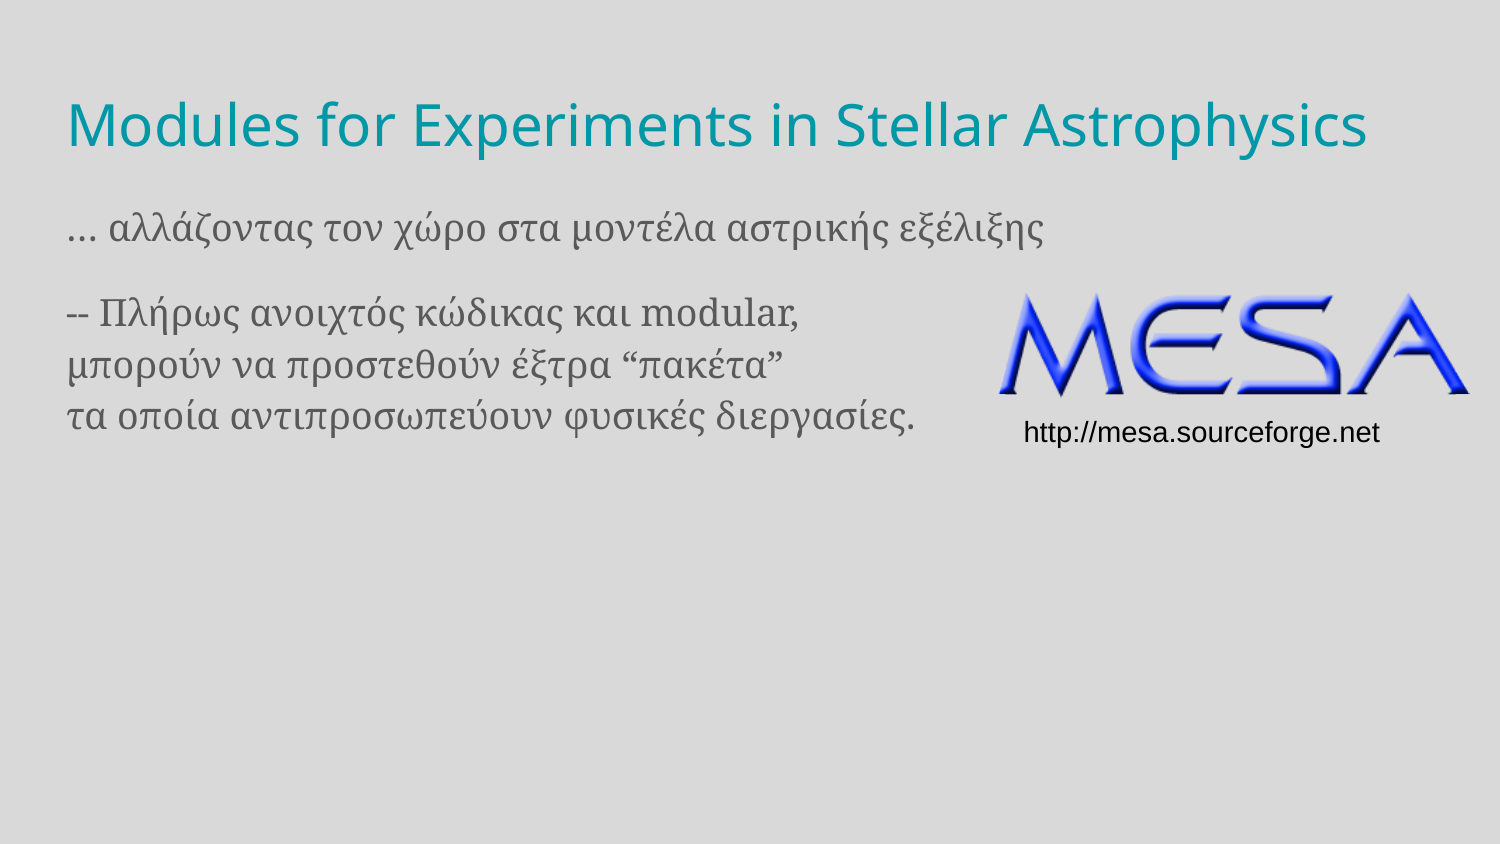

Modules for Experiments in Stellar Astrophysics
# … αλλάζοντας τον χώρο στα μοντέλα αστρικής εξέλιξης
-- Πλήρως ανοιχτός κώδικας και modular,
μπορούν να προστεθούν έξτρα “πακέτα”
τα οποία αντιπροσωπεύουν φυσικές διεργασίες.
http://mesa.sourceforge.net